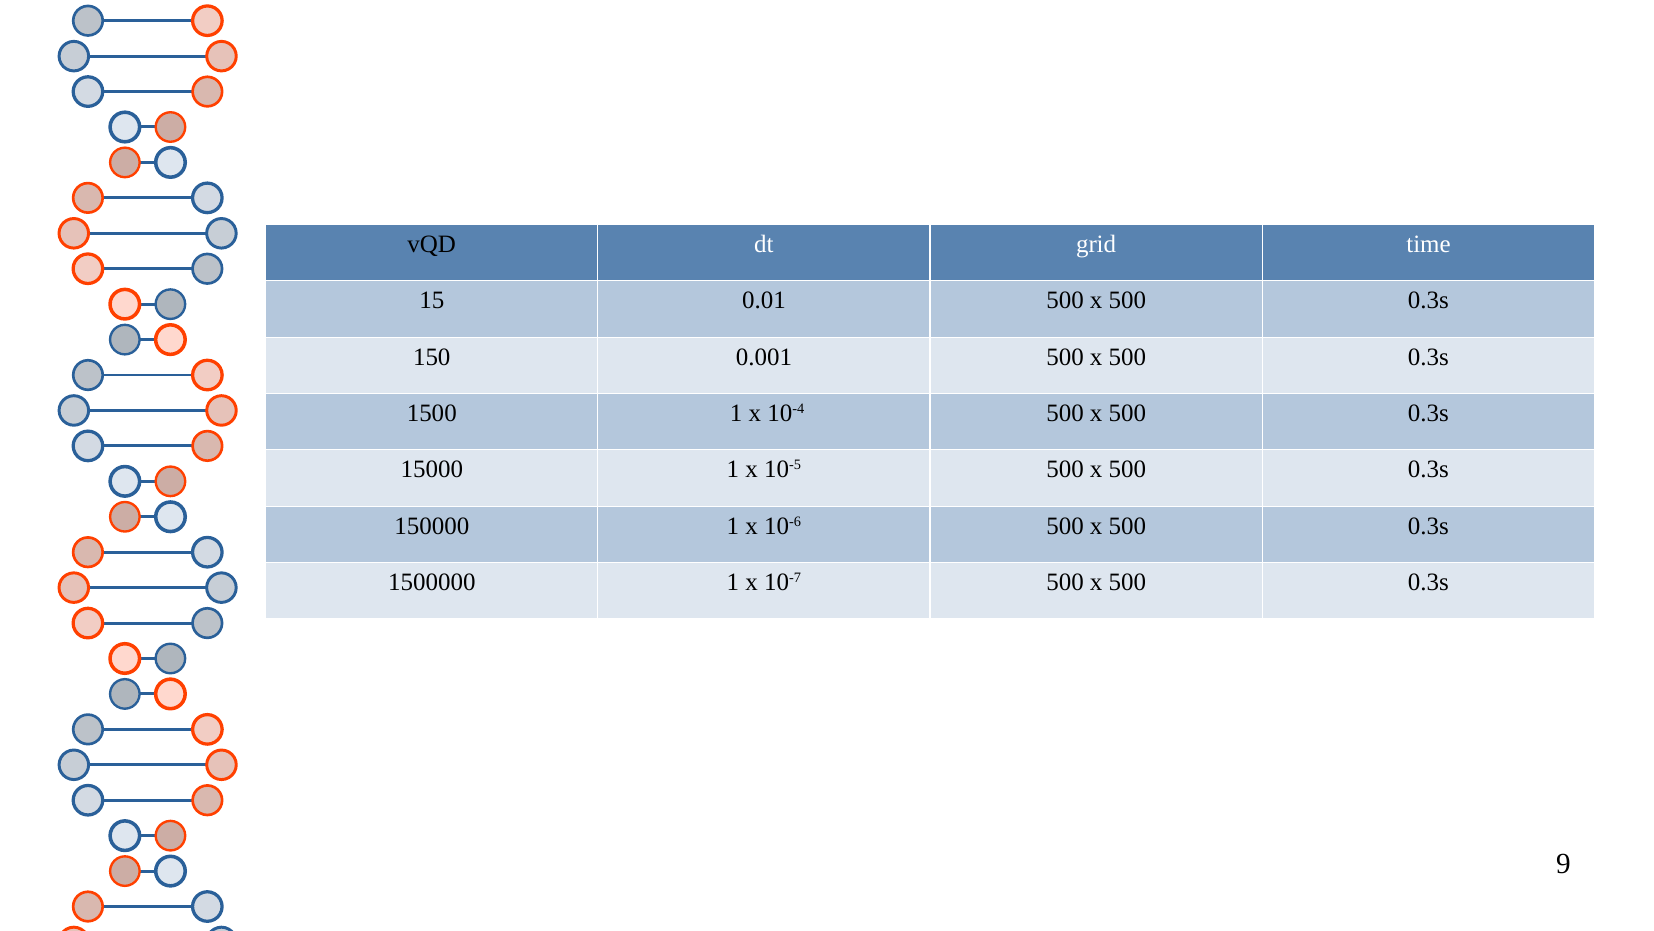

| vQD | dt | grid | time |
| --- | --- | --- | --- |
| 15 | 0.01 | 500 x 500 | 0.3s |
| 150 | 0.001 | 500 x 500 | 0.3s |
| 1500 | 1 x 10-4 | 500 x 500 | 0.3s |
| 15000 | 1 x 10-5 | 500 x 500 | 0.3s |
| 150000 | 1 x 10-6 | 500 x 500 | 0.3s |
| 1500000 | 1 x 10-7 | 500 x 500 | 0.3s |
9